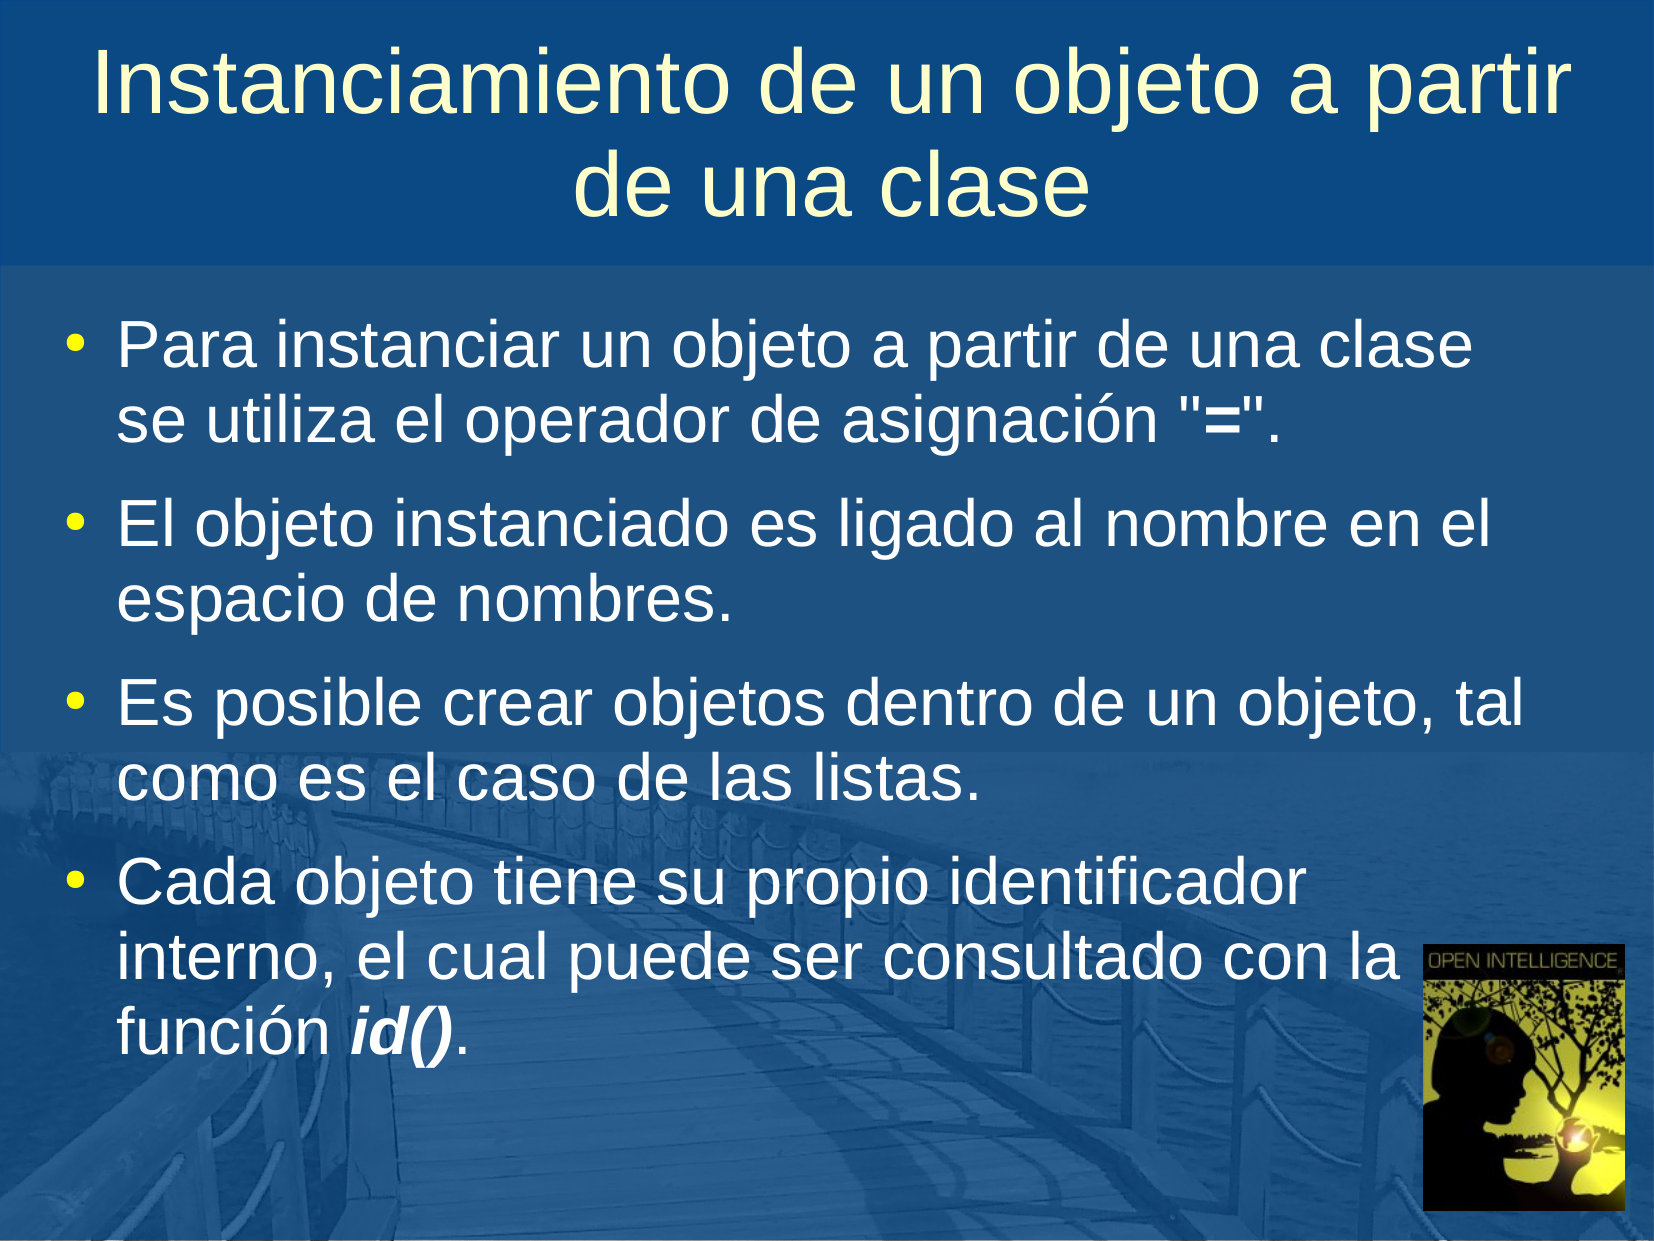

# Instanciamiento de un objeto a partir de una clase
Para instanciar un objeto a partir de una clase se utiliza el operador de asignación "=".
El objeto instanciado es ligado al nombre en el espacio de nombres.
Es posible crear objetos dentro de un objeto, tal como es el caso de las listas.
Cada objeto tiene su propio identificador interno, el cual puede ser consultado con la función id().